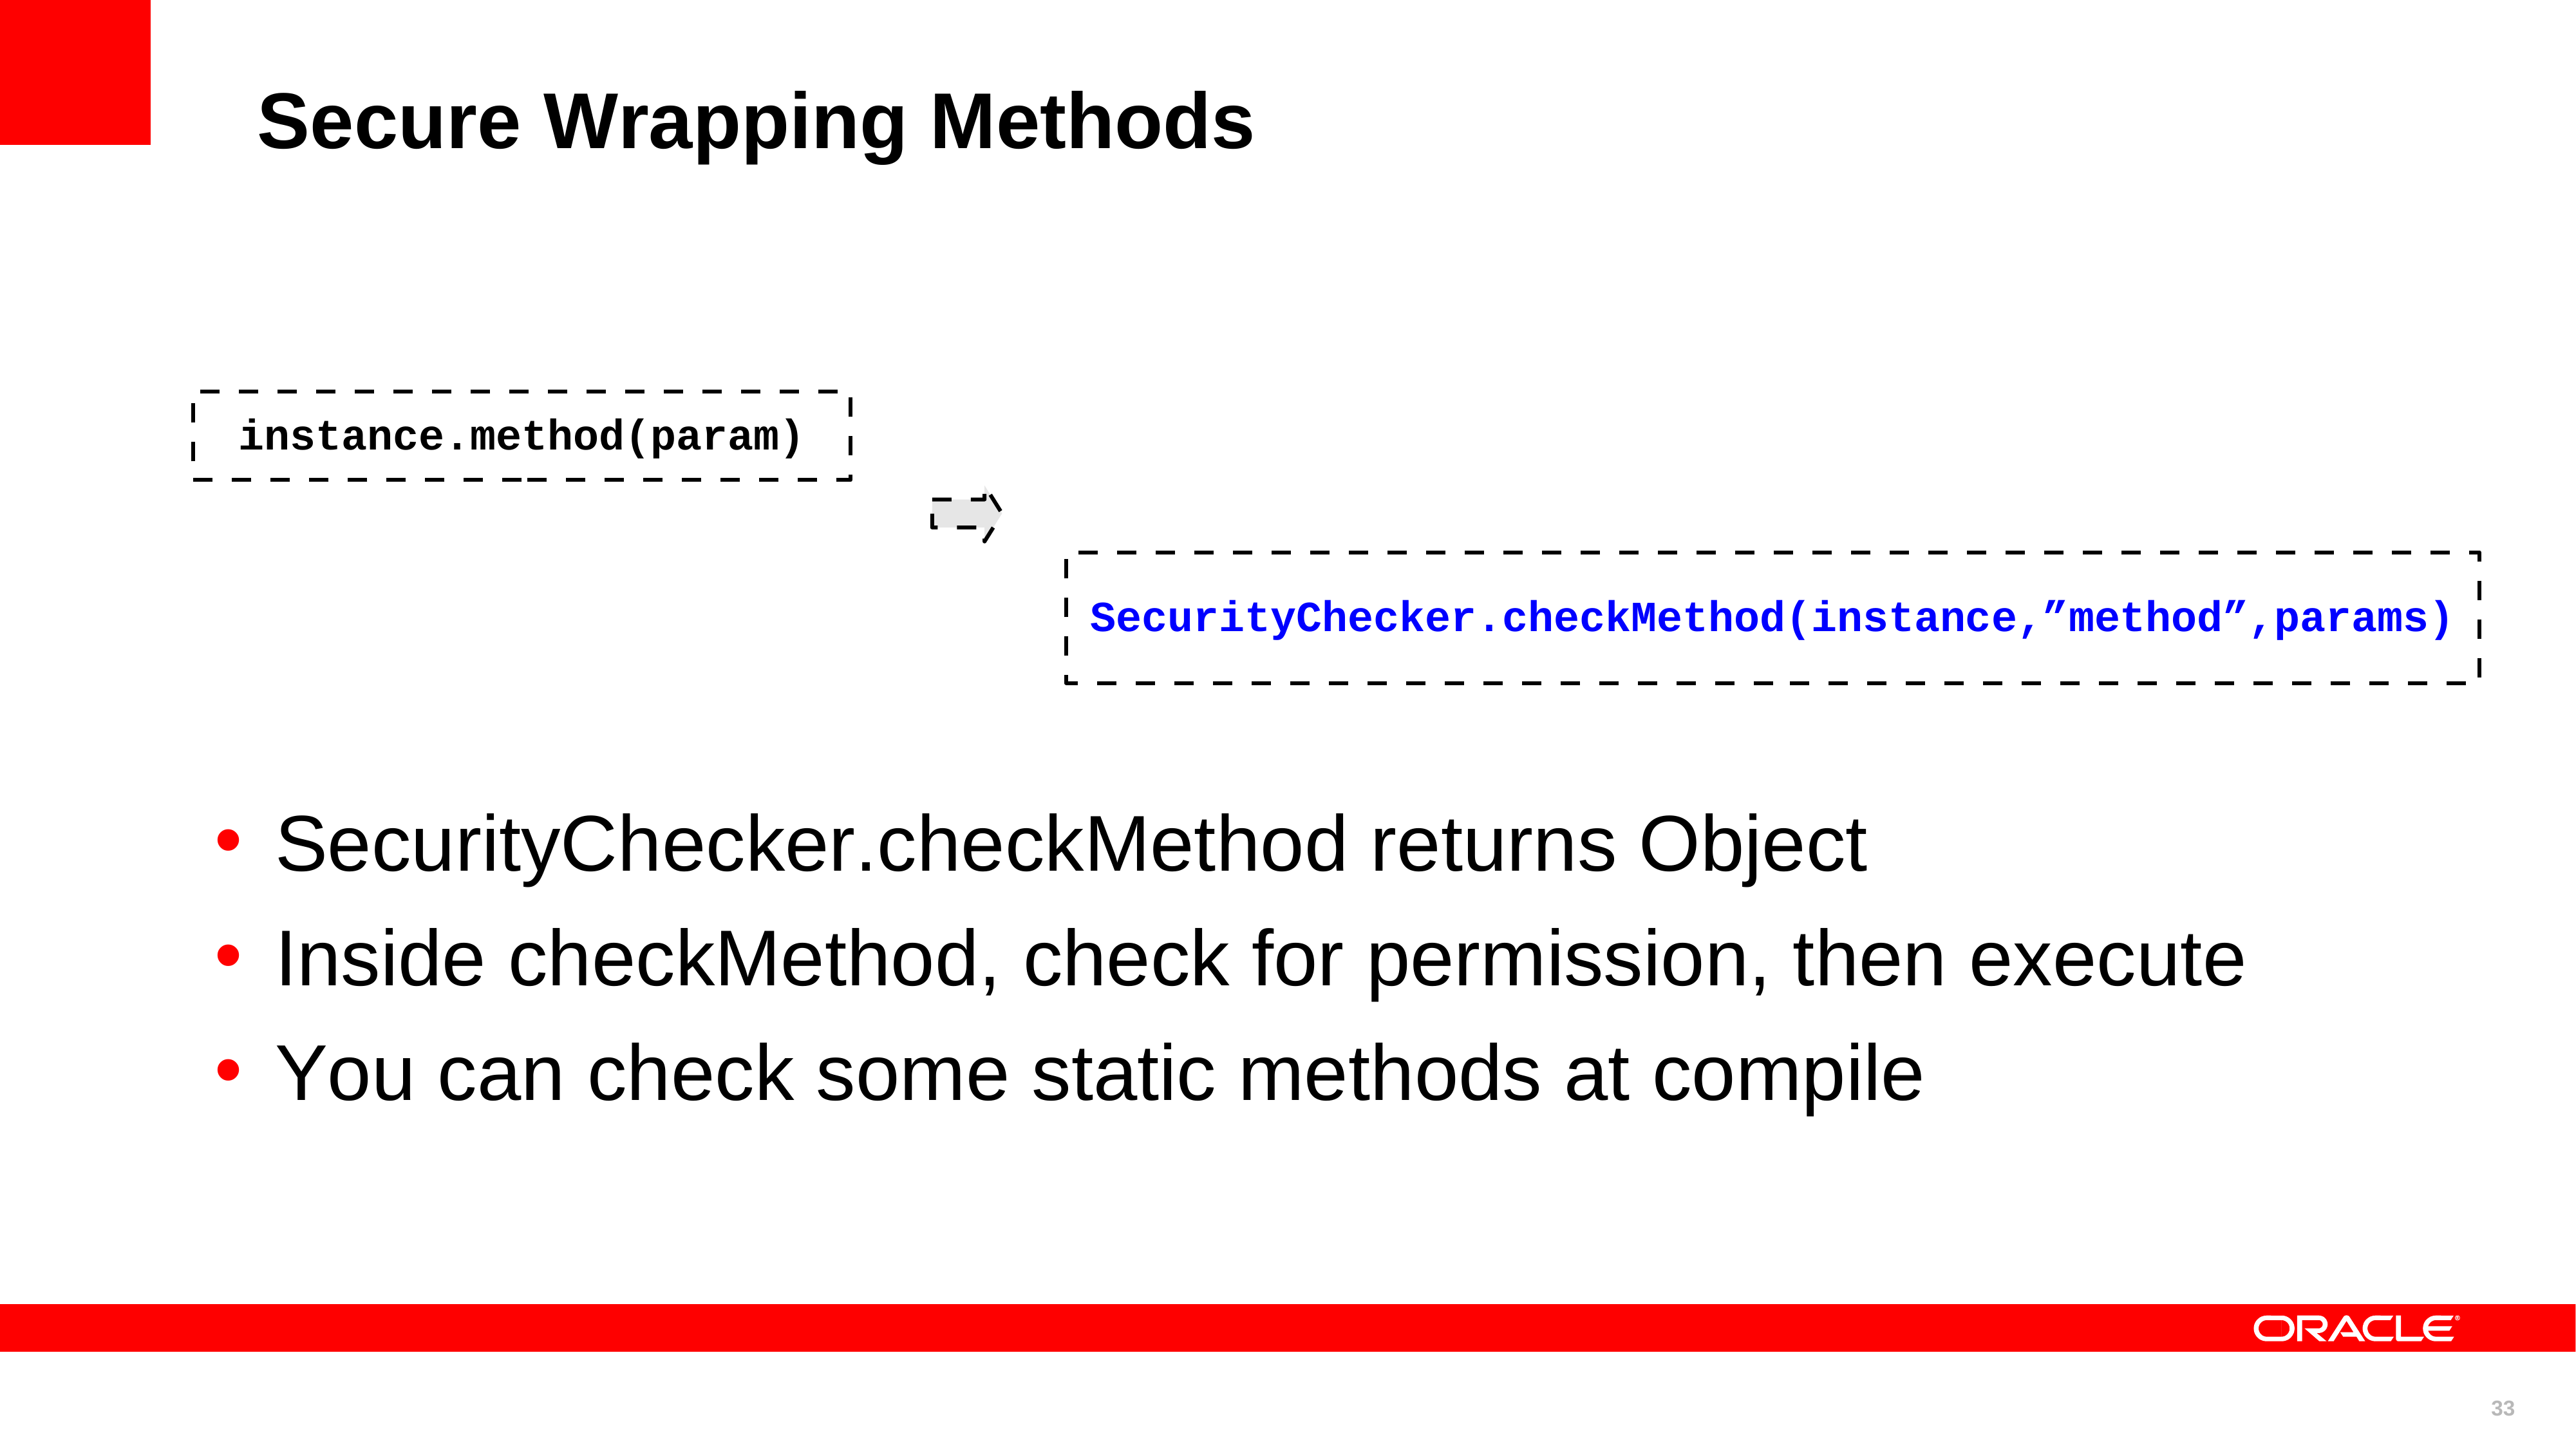

# Secure Wrapping Methods
instance.method(param)
SecurityChecker.checkMethod(instance,”method”,params)
SecurityChecker.checkMethod returns Object
Inside checkMethod, check for permission, then execute
You can check some static methods at compile